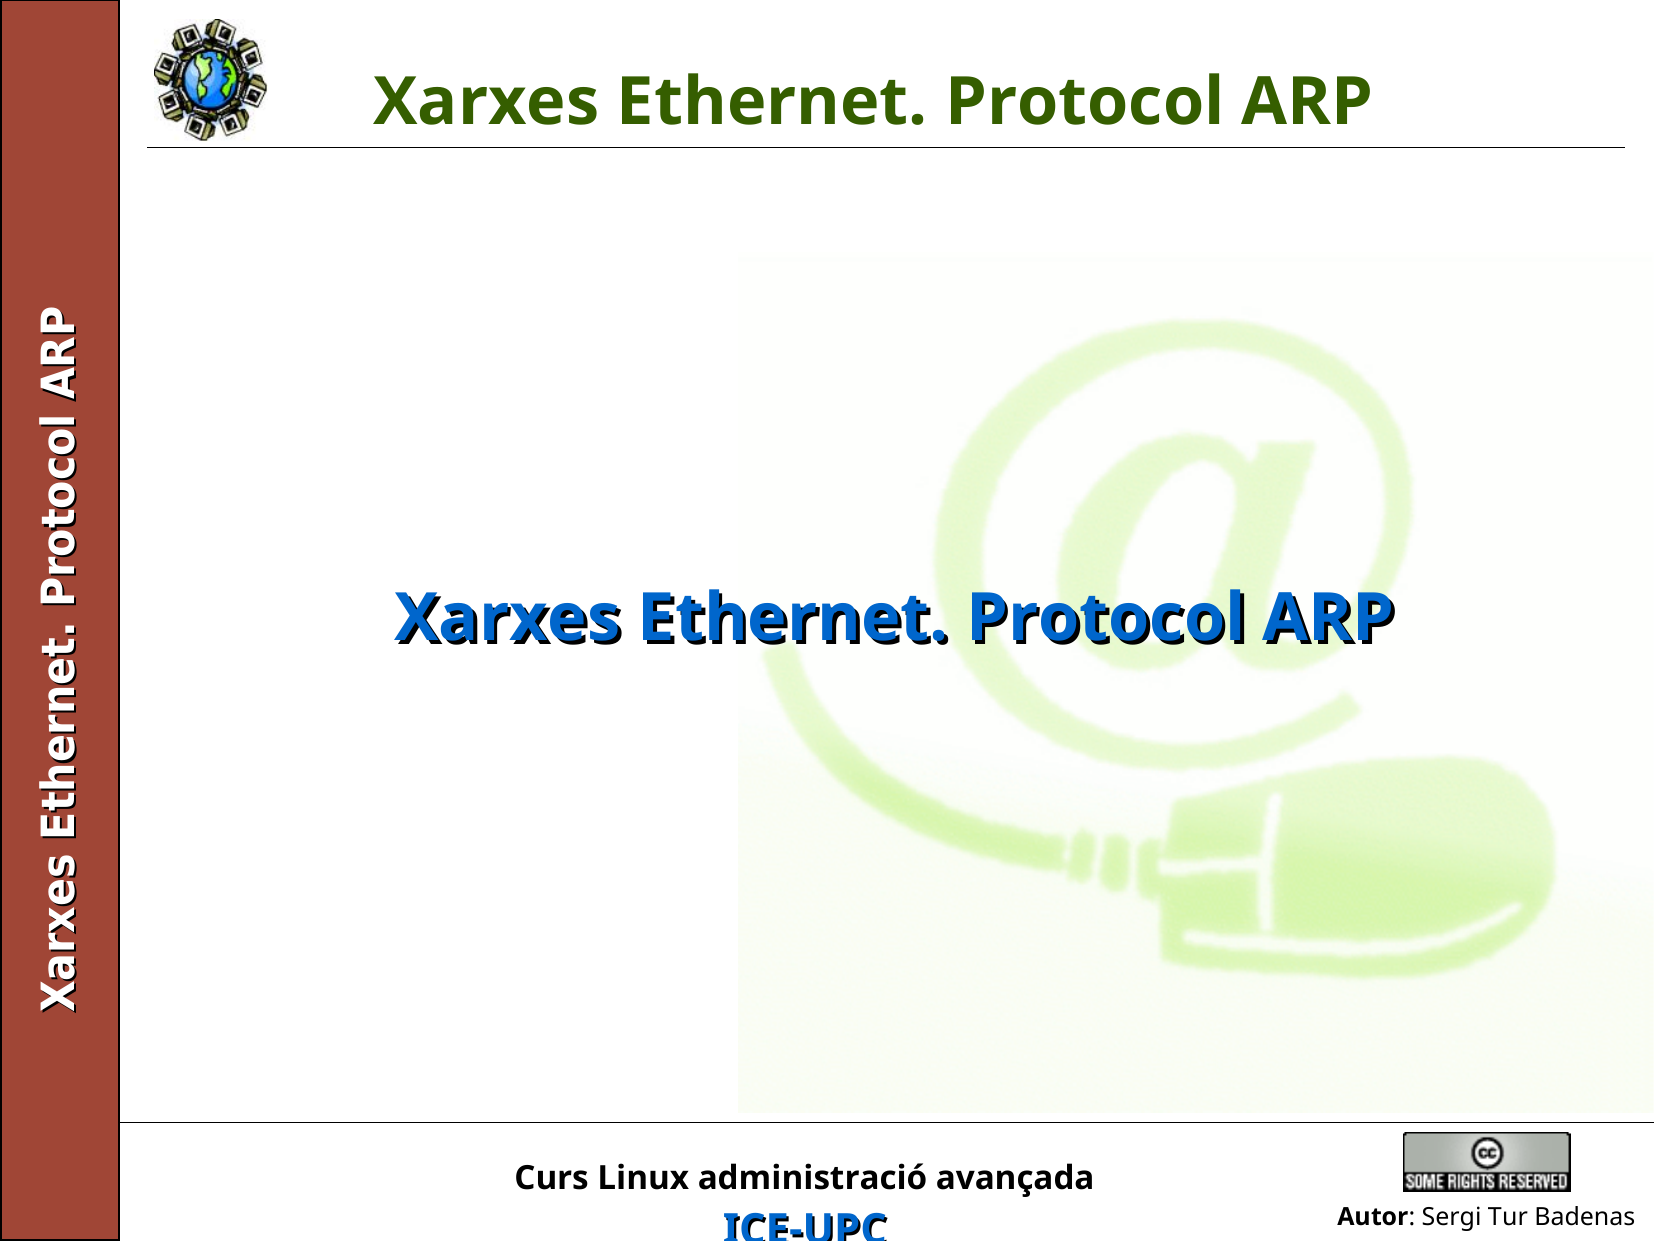

# Xarxes Ethernet. Protocol ARP
Xarxes Ethernet. Protocol ARP